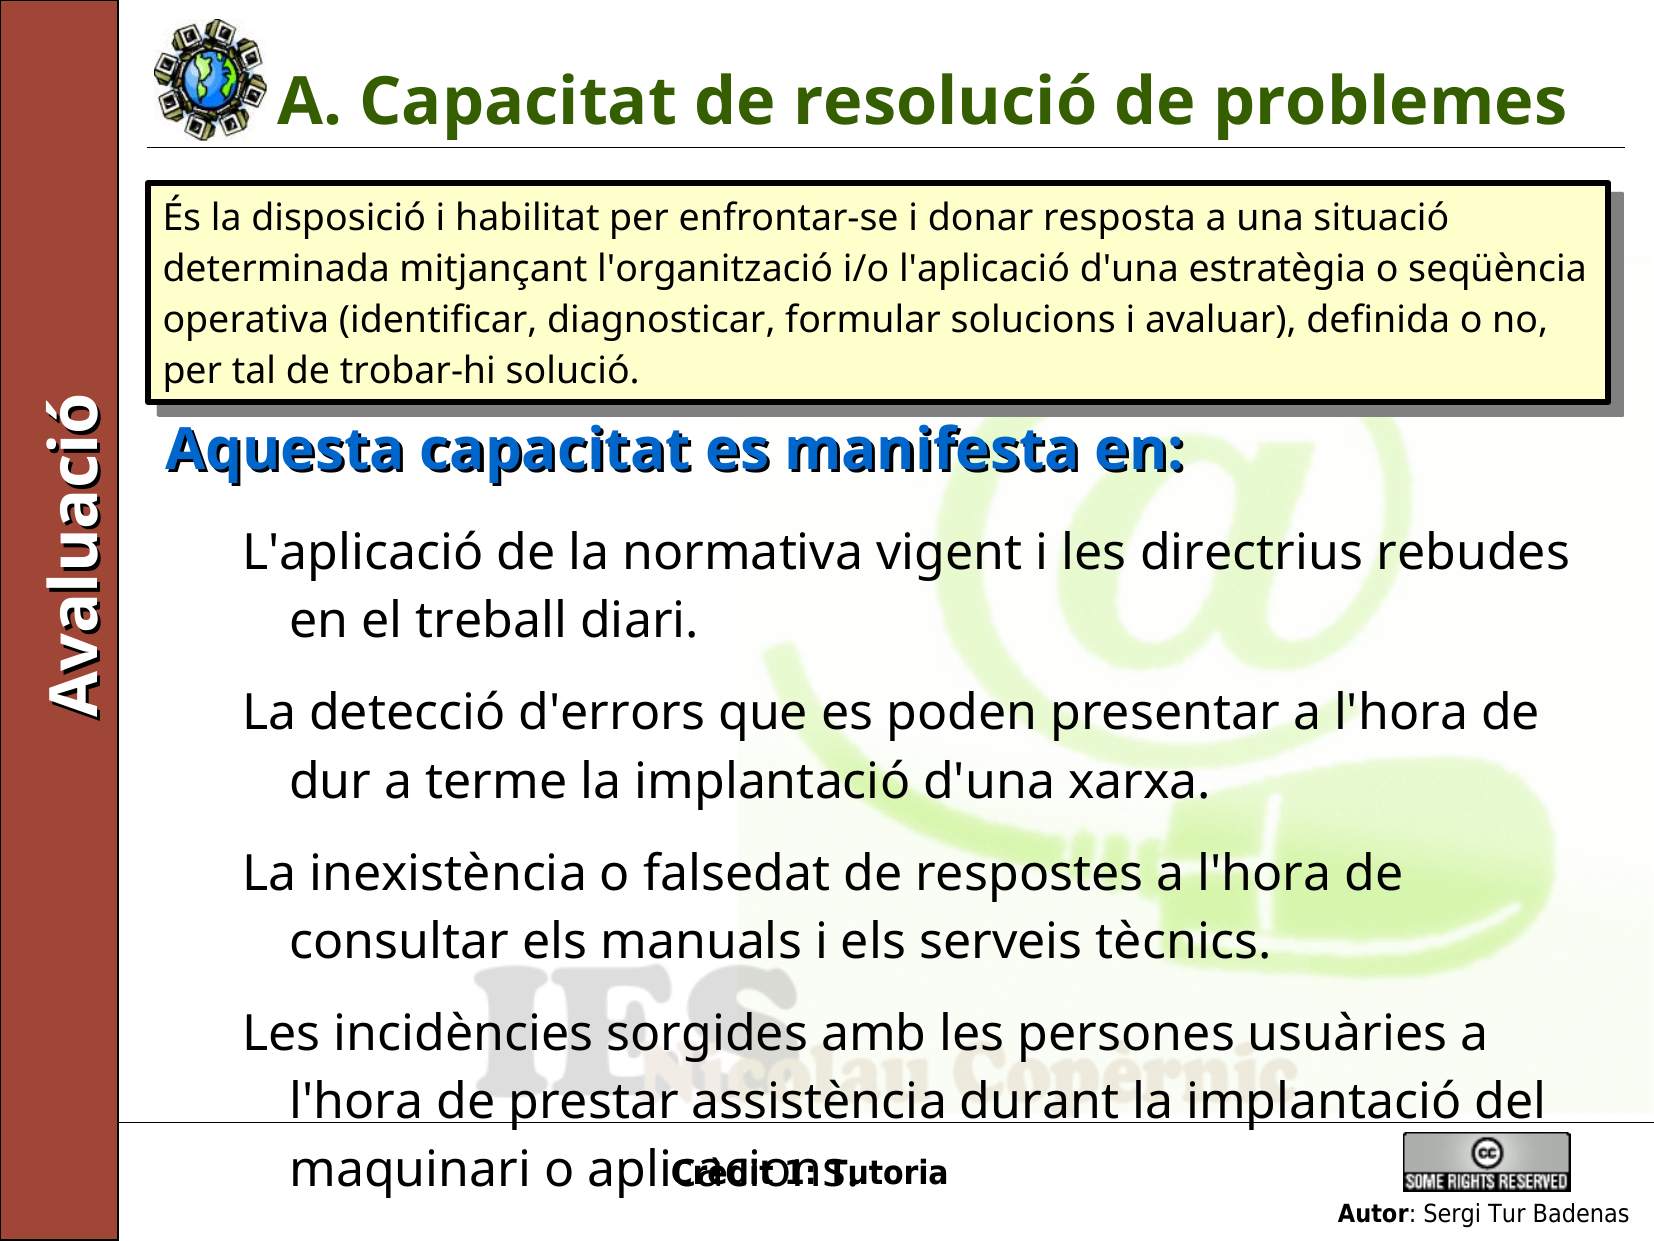

# A. Capacitat de resolució de problemes
És la disposició i habilitat per enfrontar-se i donar resposta a una situació determinada mitjançant l'organització i/o l'aplicació d'una estratègia o seqüència operativa (identificar, diagnosticar, formular solucions i avaluar), definida o no, per tal de trobar-hi solució.
Aquesta capacitat es manifesta en:
L'aplicació de la normativa vigent i les directrius rebudes en el treball diari.
La detecció d'errors que es poden presentar a l'hora de dur a terme la implantació d'una xarxa.
La inexistència o falsedat de respostes a l'hora de consultar els manuals i els serveis tècnics.
Les incidències sorgides amb les persones usuàries a l'hora de prestar assistència durant la implantació del maquinari o aplicacions.